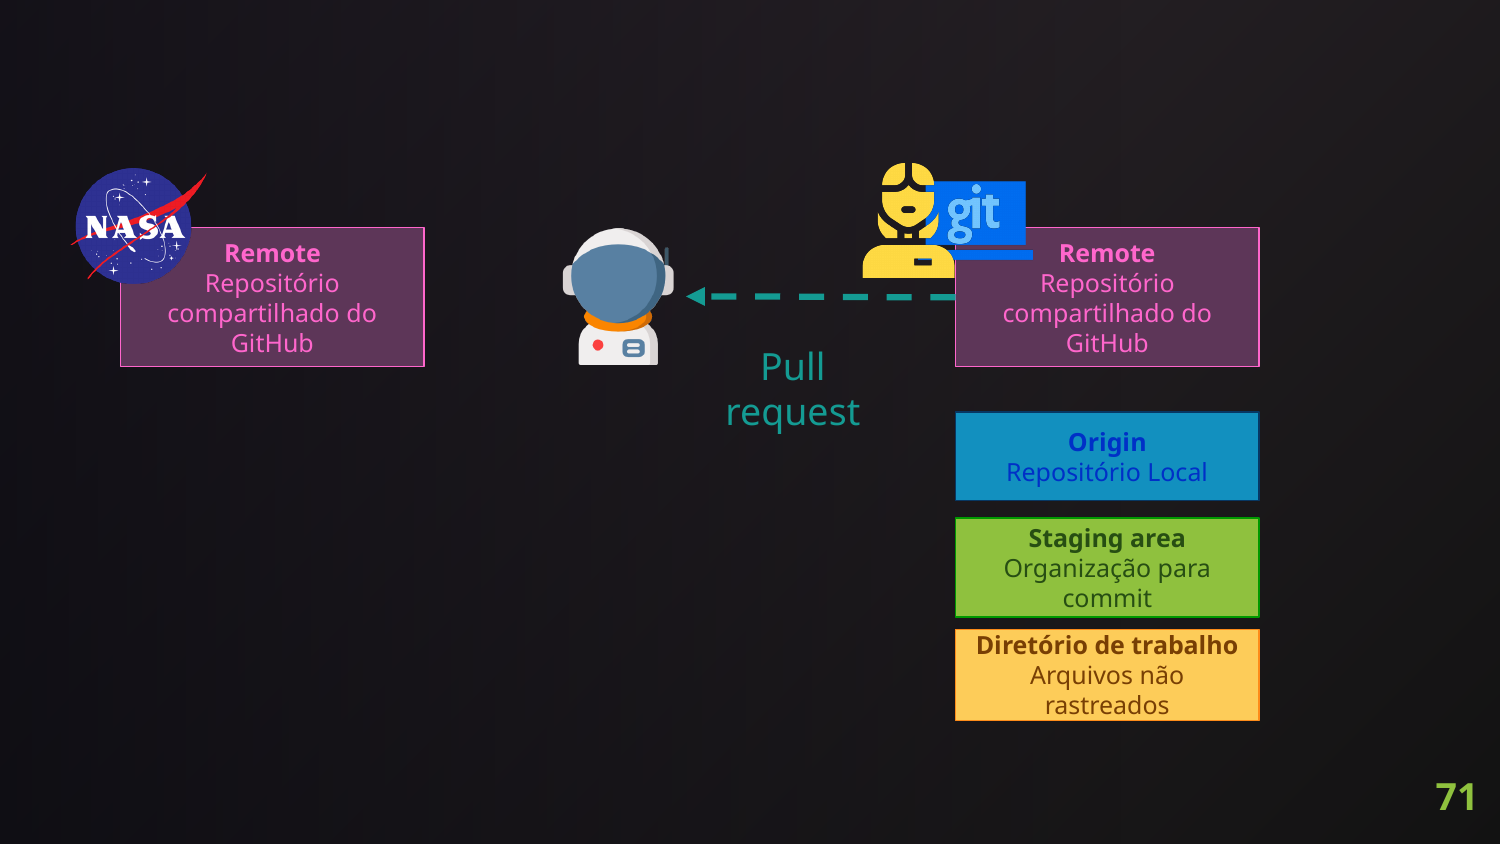

Remote
Repositório compartilhado do GitHub
Remote
Repositório compartilhado do GitHub
Pull request
Origin
Repositório Local
Staging area
Organização para commit
Diretório de trabalho
Arquivos não rastreados